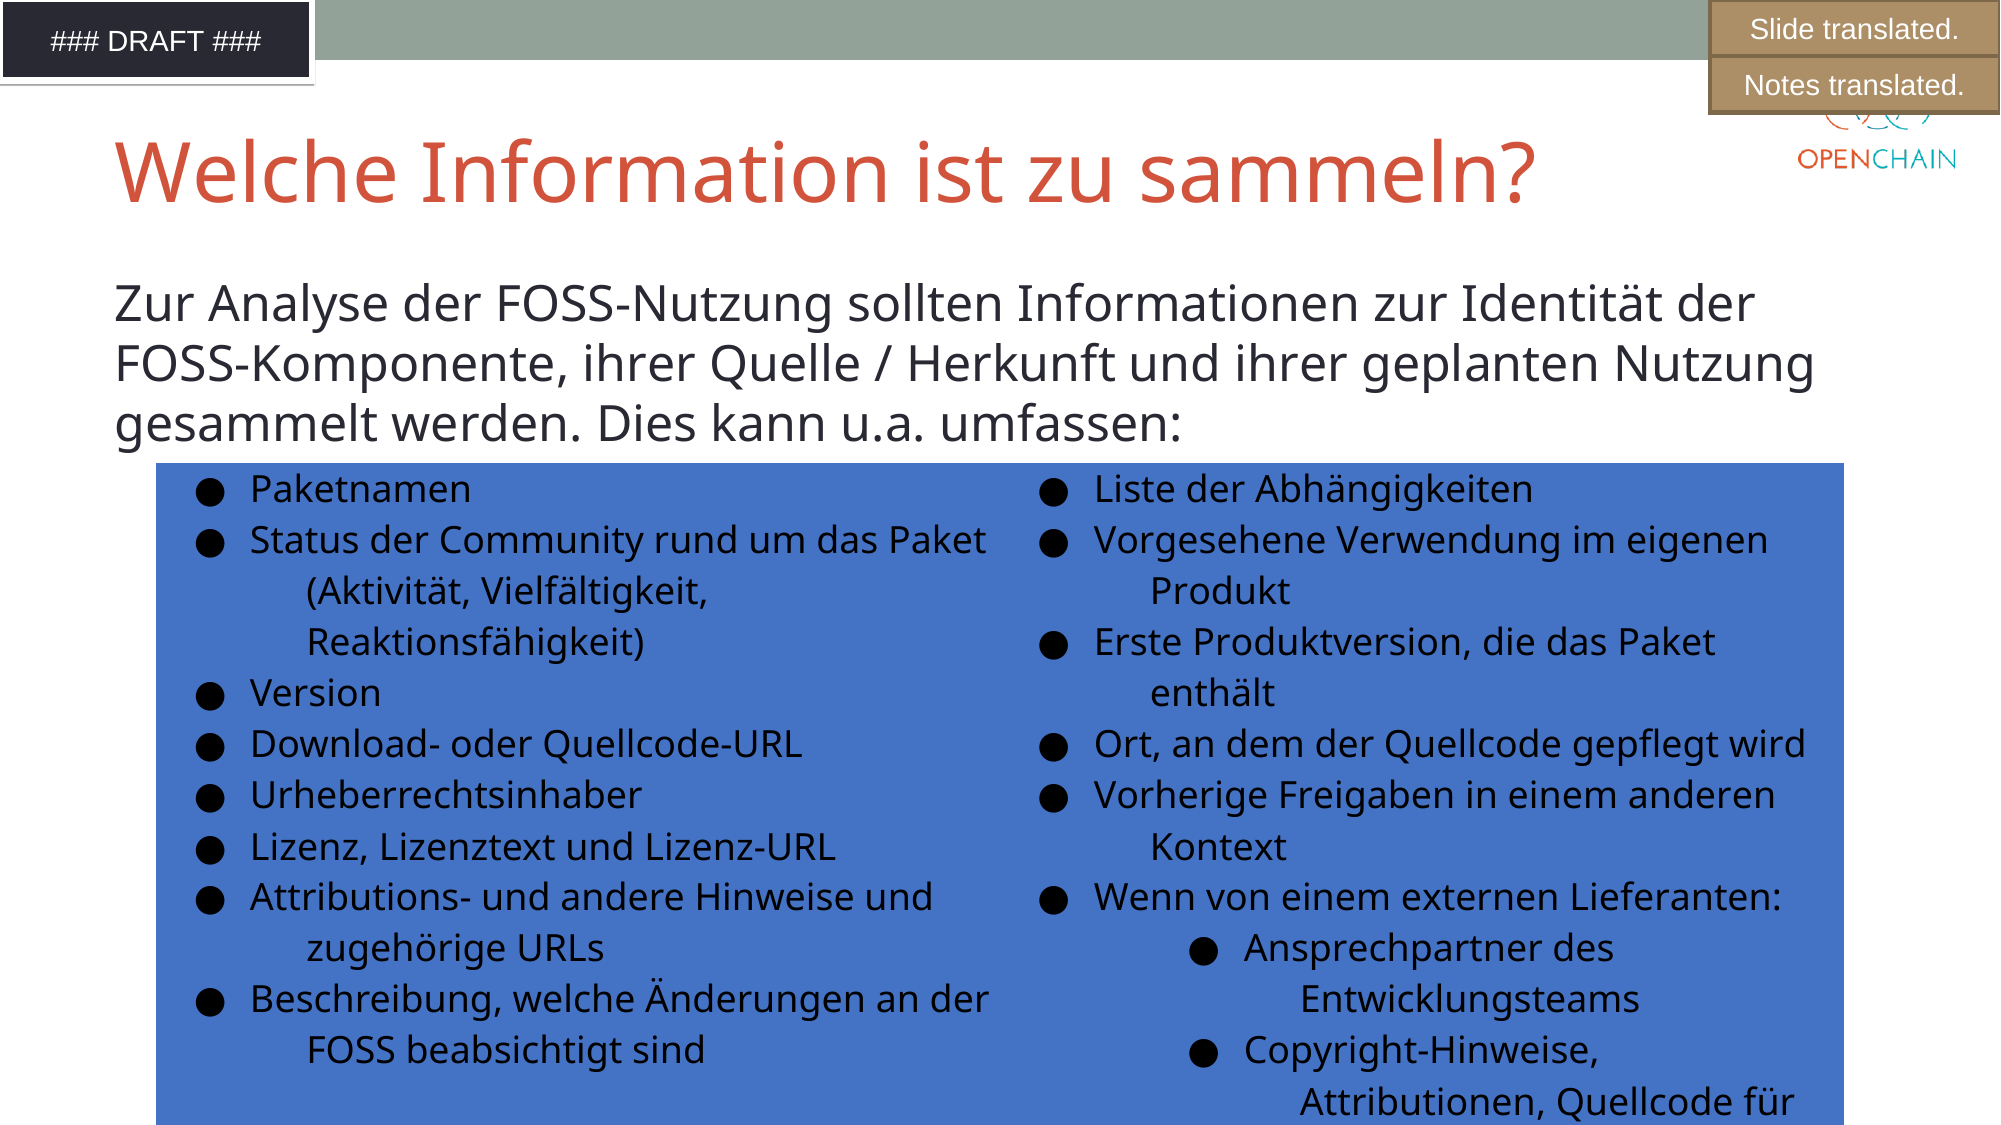

Slide translated.
Notes translated.
# Welche Information ist zu sammeln?
Zur Analyse der FOSS-Nutzung sollten Informationen zur Identität der FOSS-Komponente, ihrer Quelle / Herkunft und ihrer geplanten Nutzung gesammelt werden. Dies kann u.a. umfassen:
| Paketnamen Status der Community rund um das Paket (Aktivität, Vielfältigkeit, Reaktionsfähigkeit) Version Download- oder Quellcode-URL Urheberrechtsinhaber Lizenz, Lizenztext und Lizenz-URL Attributions- und andere Hinweise und zugehörige URLs Beschreibung, welche Änderungen an der FOSS beabsichtigt sind | Liste der Abhängigkeiten Vorgesehene Verwendung im eigenen Produkt Erste Produktversion, die das Paket enthält Ort, an dem der Quellcode gepflegt wird Vorherige Freigaben in einem anderen Kontext Wenn von einem externen Lieferanten: Ansprechpartner des Entwicklungsteams Copyright-Hinweise, Attributionen, Quellcode für Änderungen des Anbieters, falls dies zur Erfüllung von Lizenzverpflichtungen erforderlich ist. |
| --- | --- |